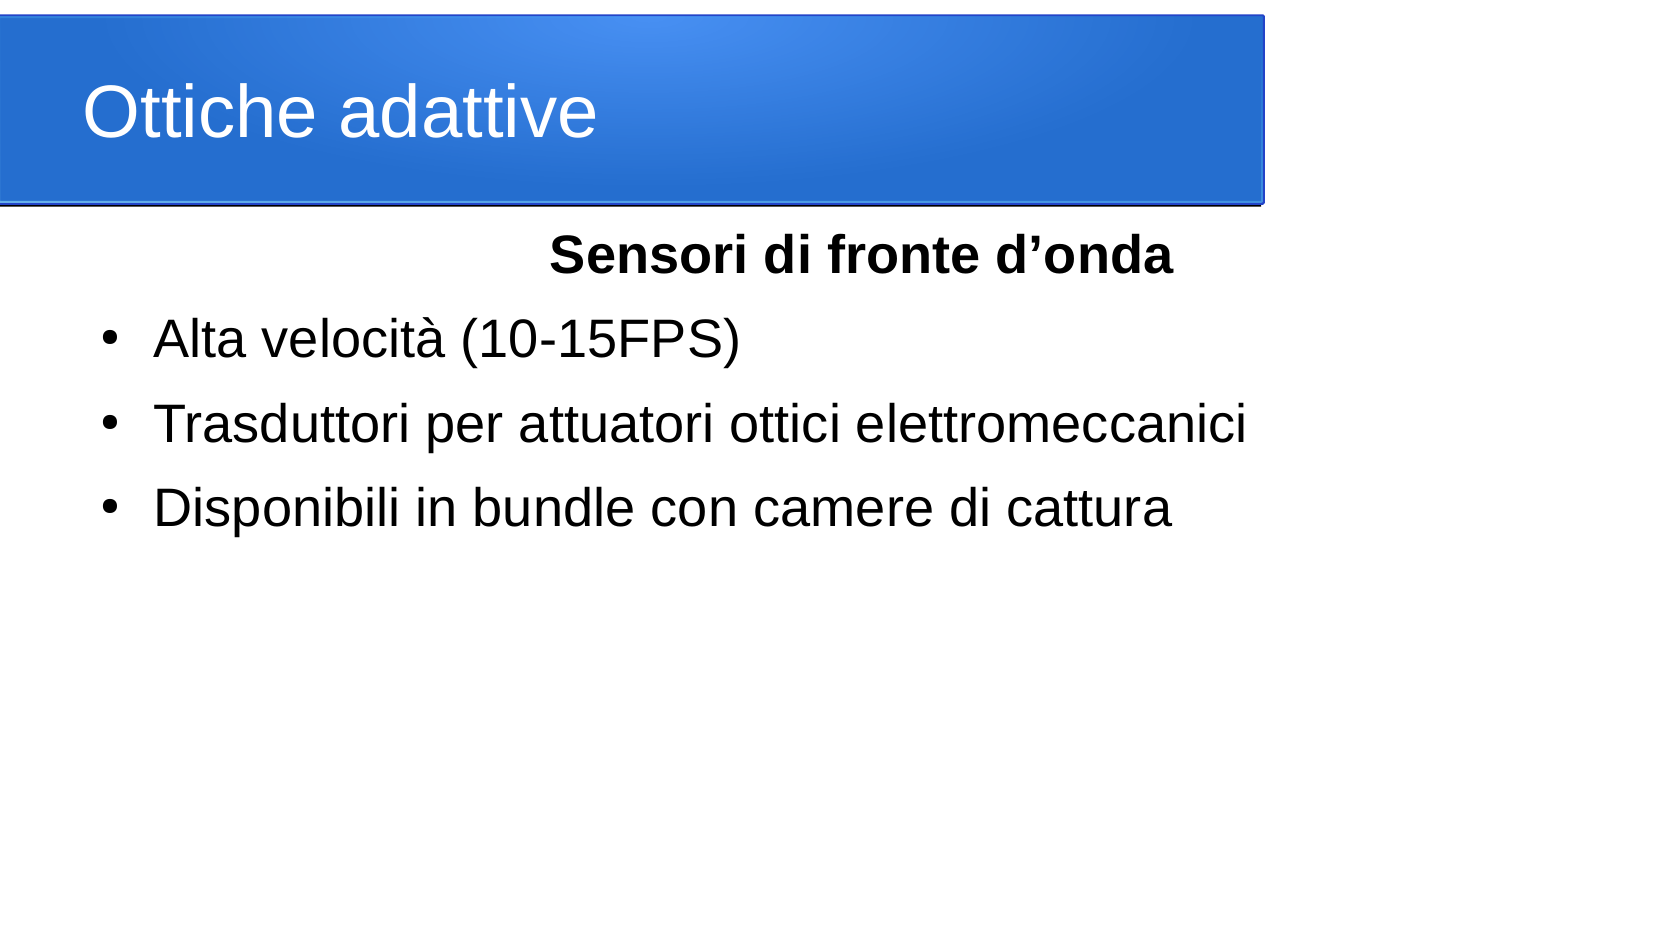

# Ottiche adattive
Sensori di fronte d’onda
Alta velocità (10-15FPS)
Trasduttori per attuatori ottici elettromeccanici
Disponibili in bundle con camere di cattura